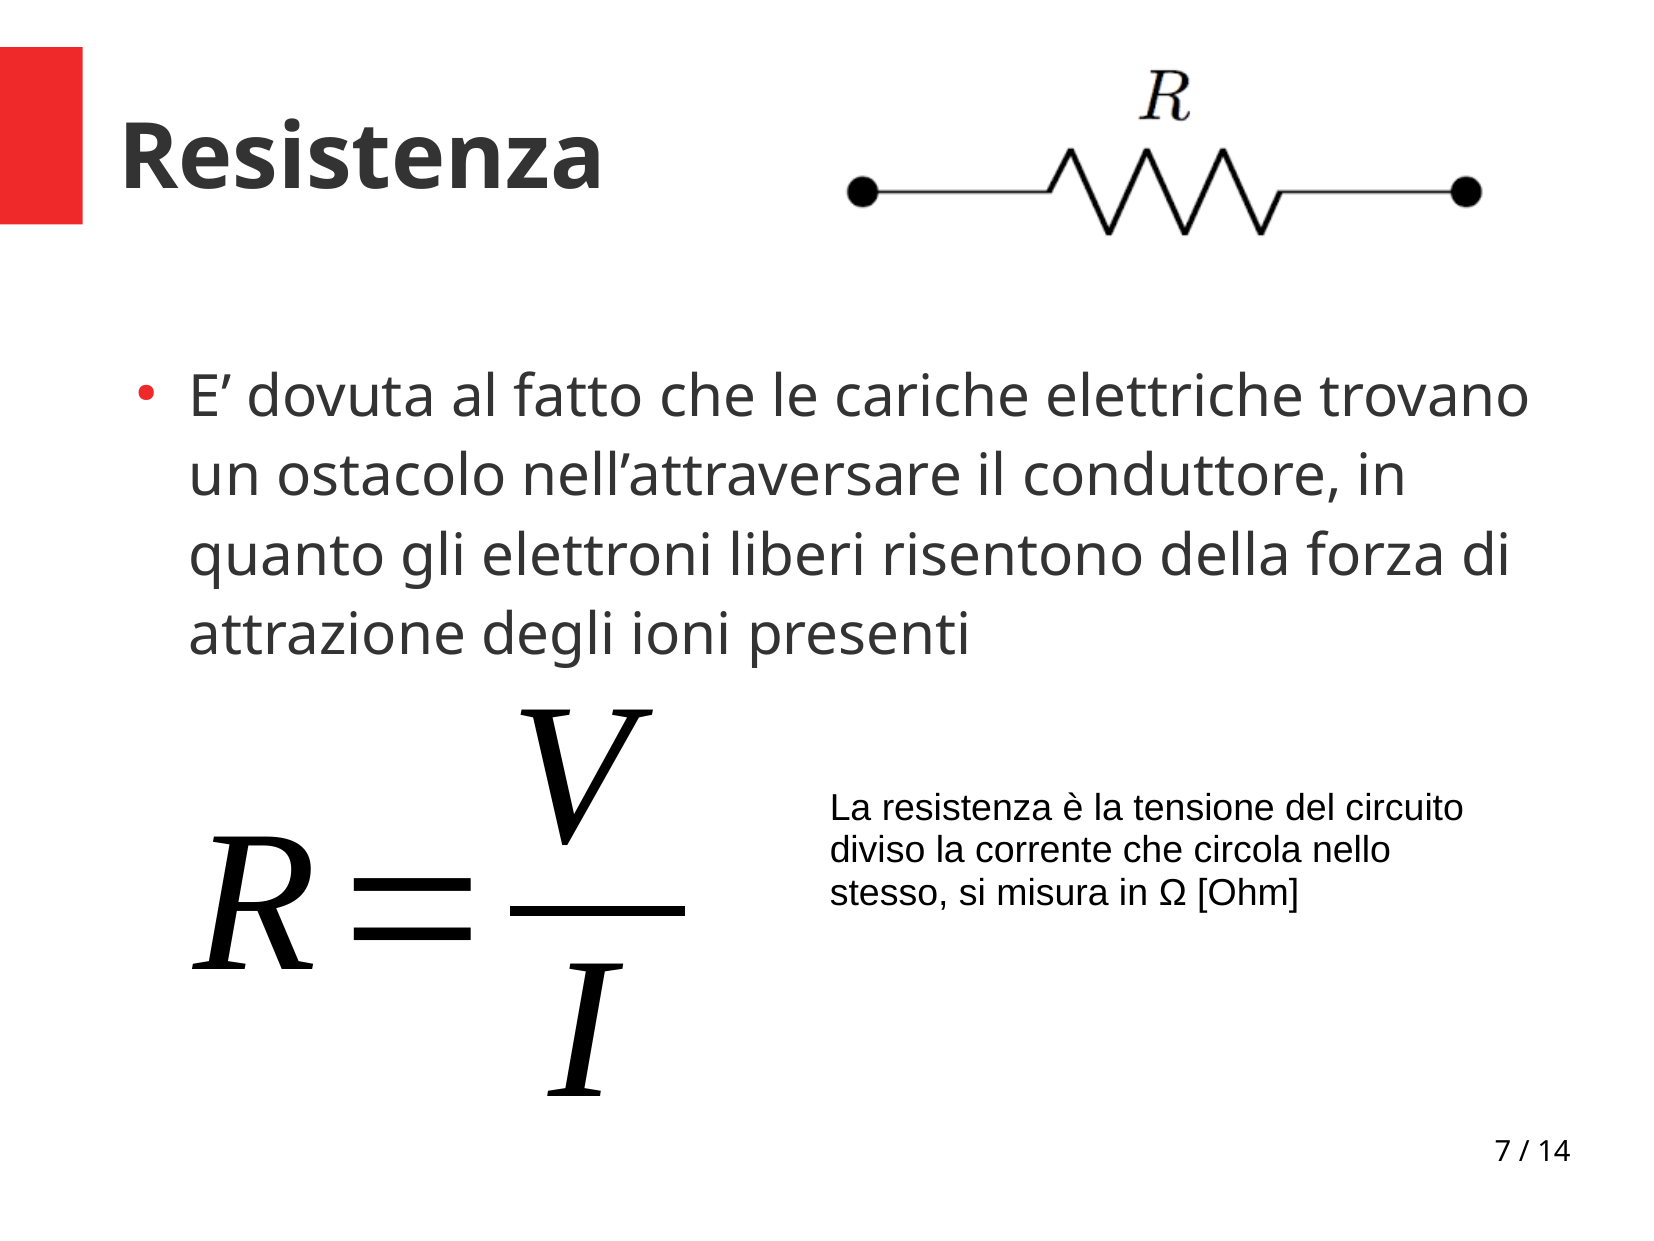

# Resistenza
E’ dovuta al fatto che le cariche elettriche trovano un ostacolo nell’attraversare il conduttore, in quanto gli elettroni liberi risentono della forza di attrazione degli ioni presenti
La resistenza è la tensione del circuito diviso la corrente che circola nello stesso, si misura in Ω [Ohm]
7